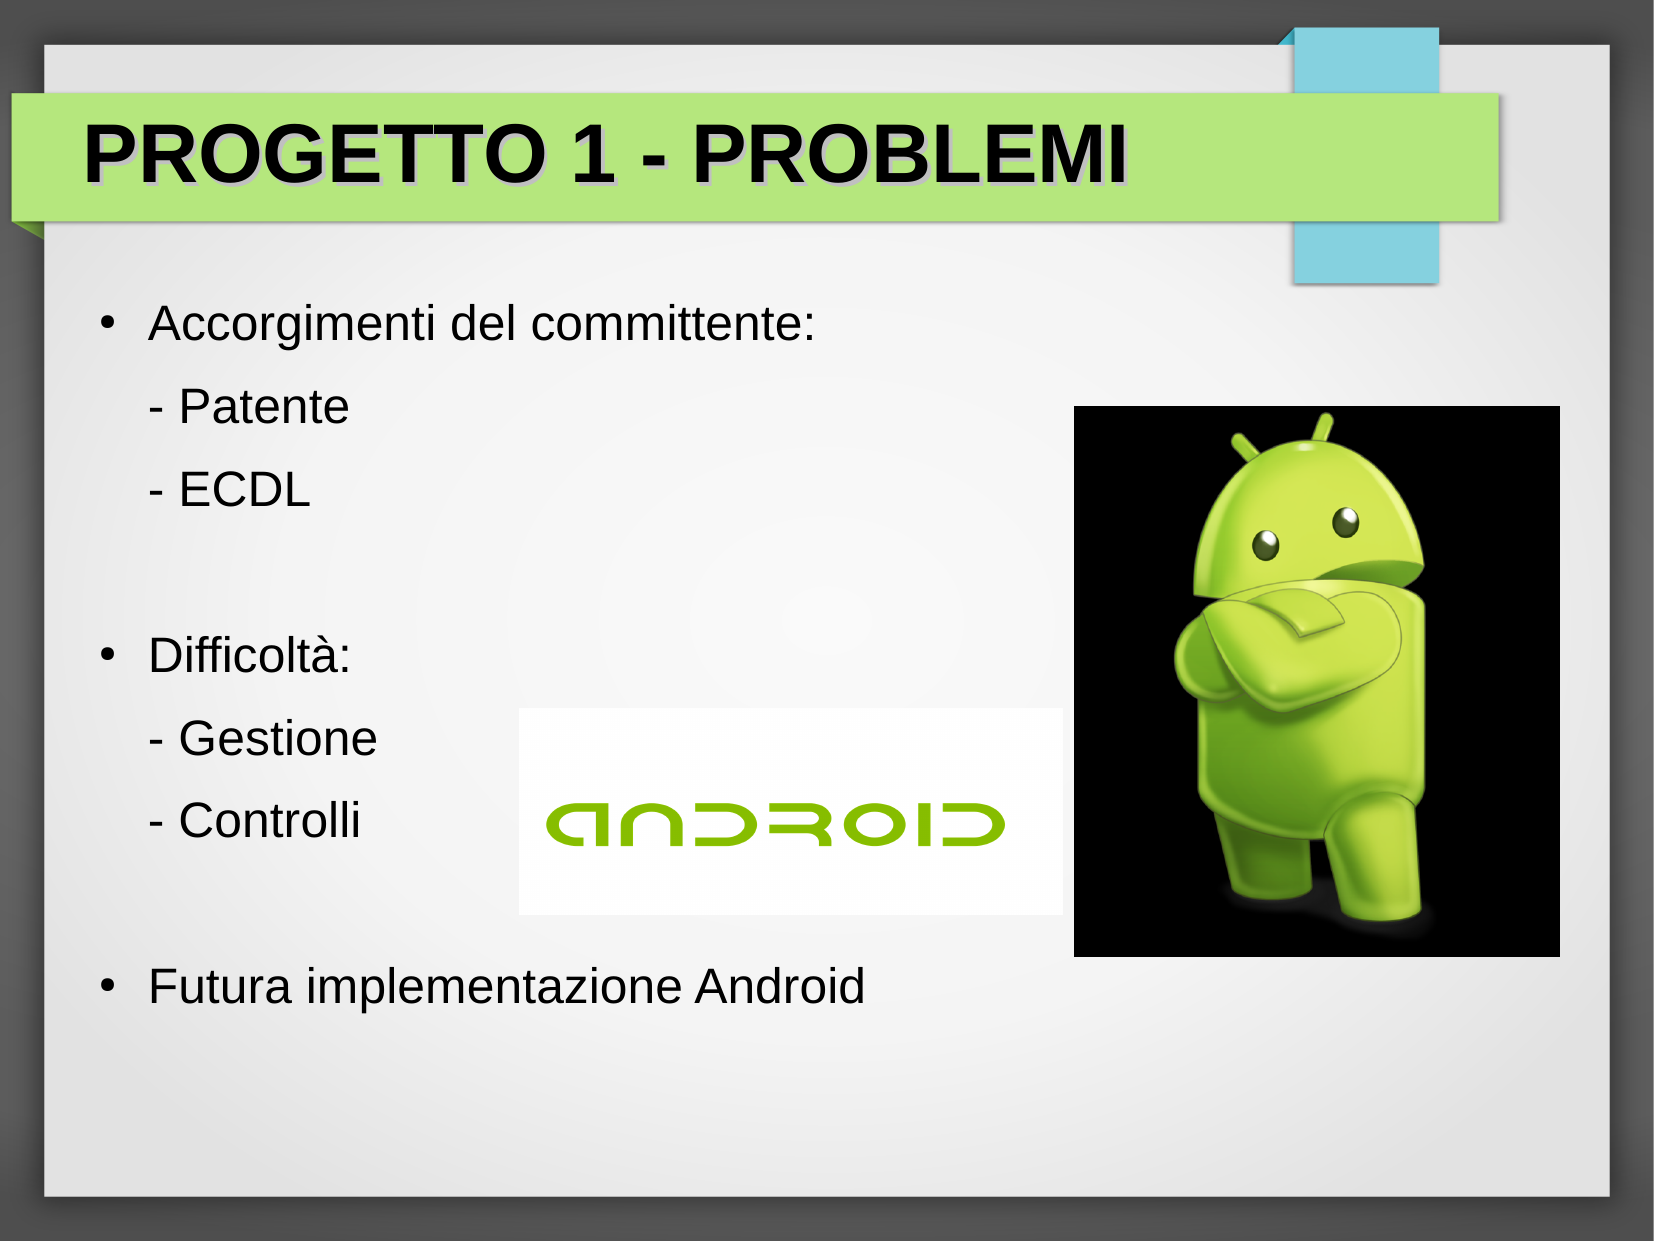

# PROGETTO 1 - PROBLEMI
Accorgimenti del committente:
- Patente
- ECDL
Difficoltà:
- Gestione
- Controlli
Futura implementazione Android